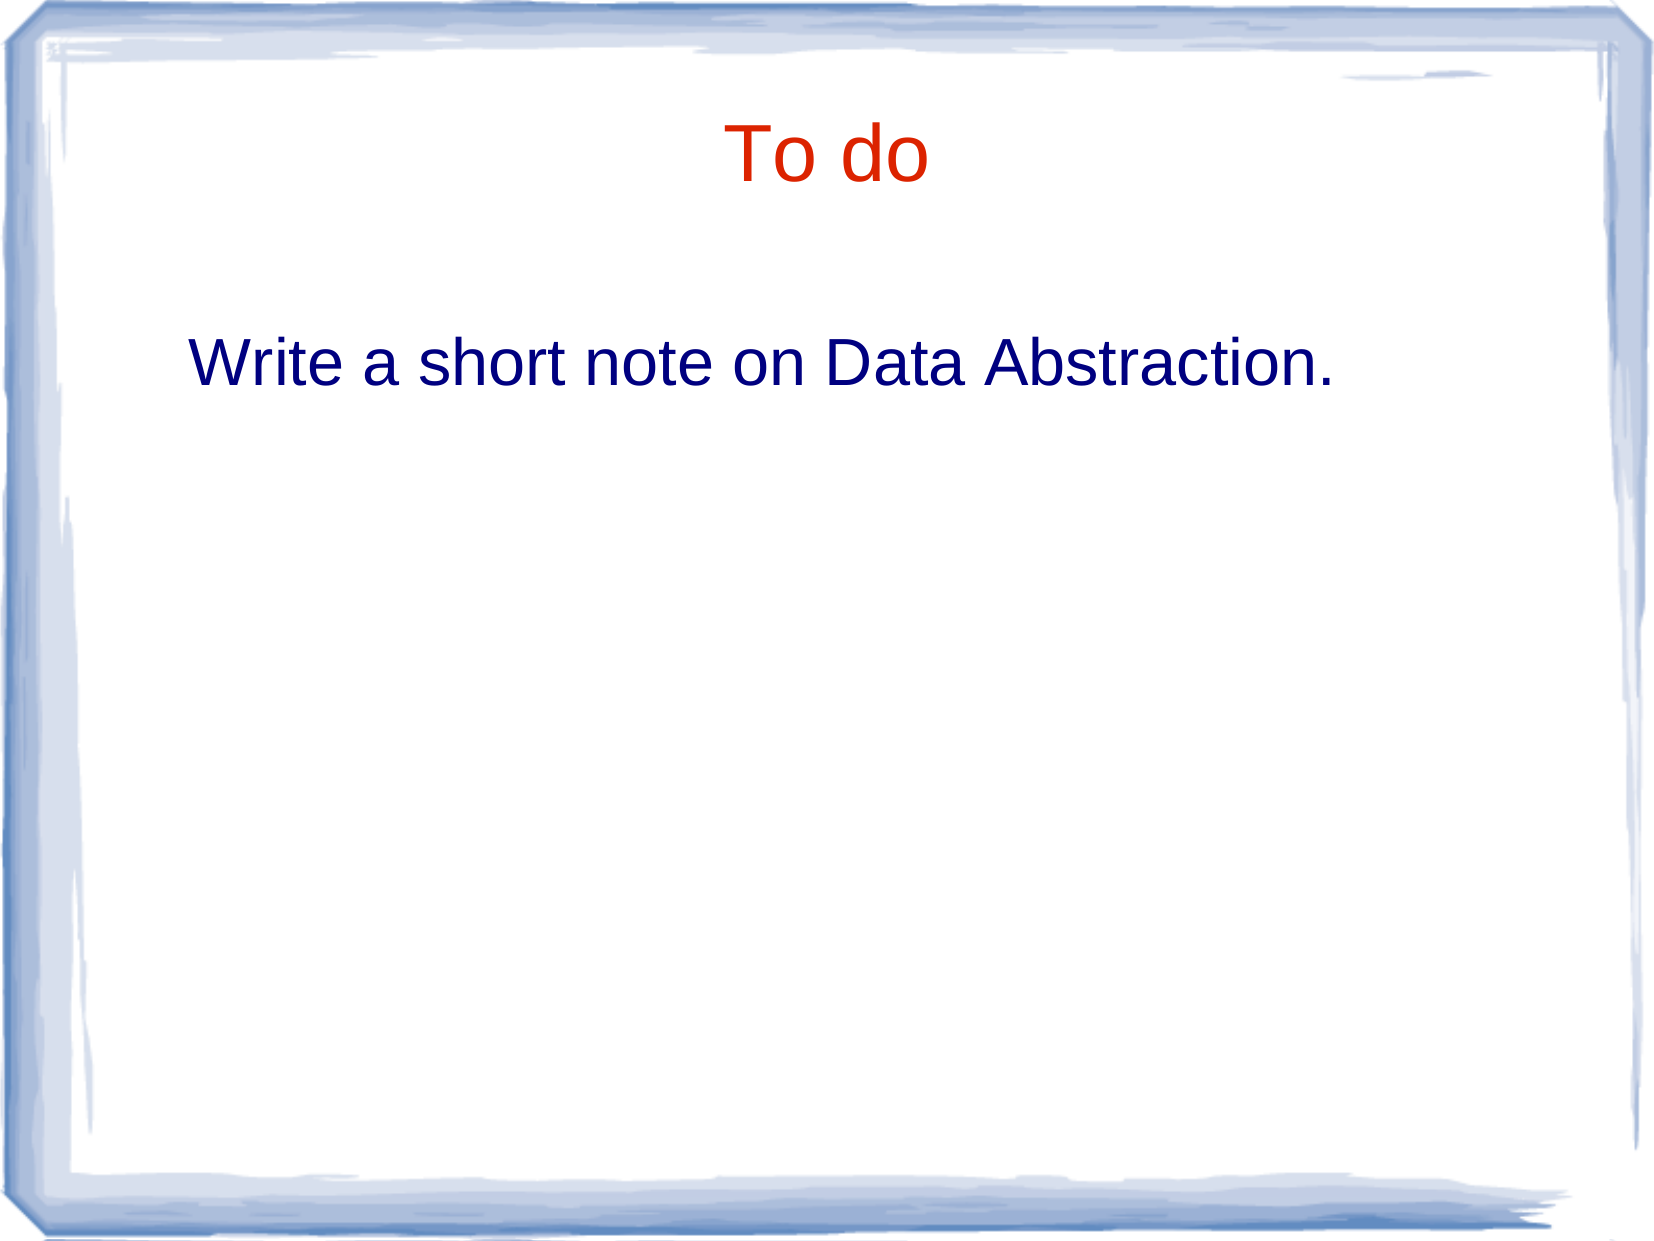

# To do
Write a short note on Data Abstraction.